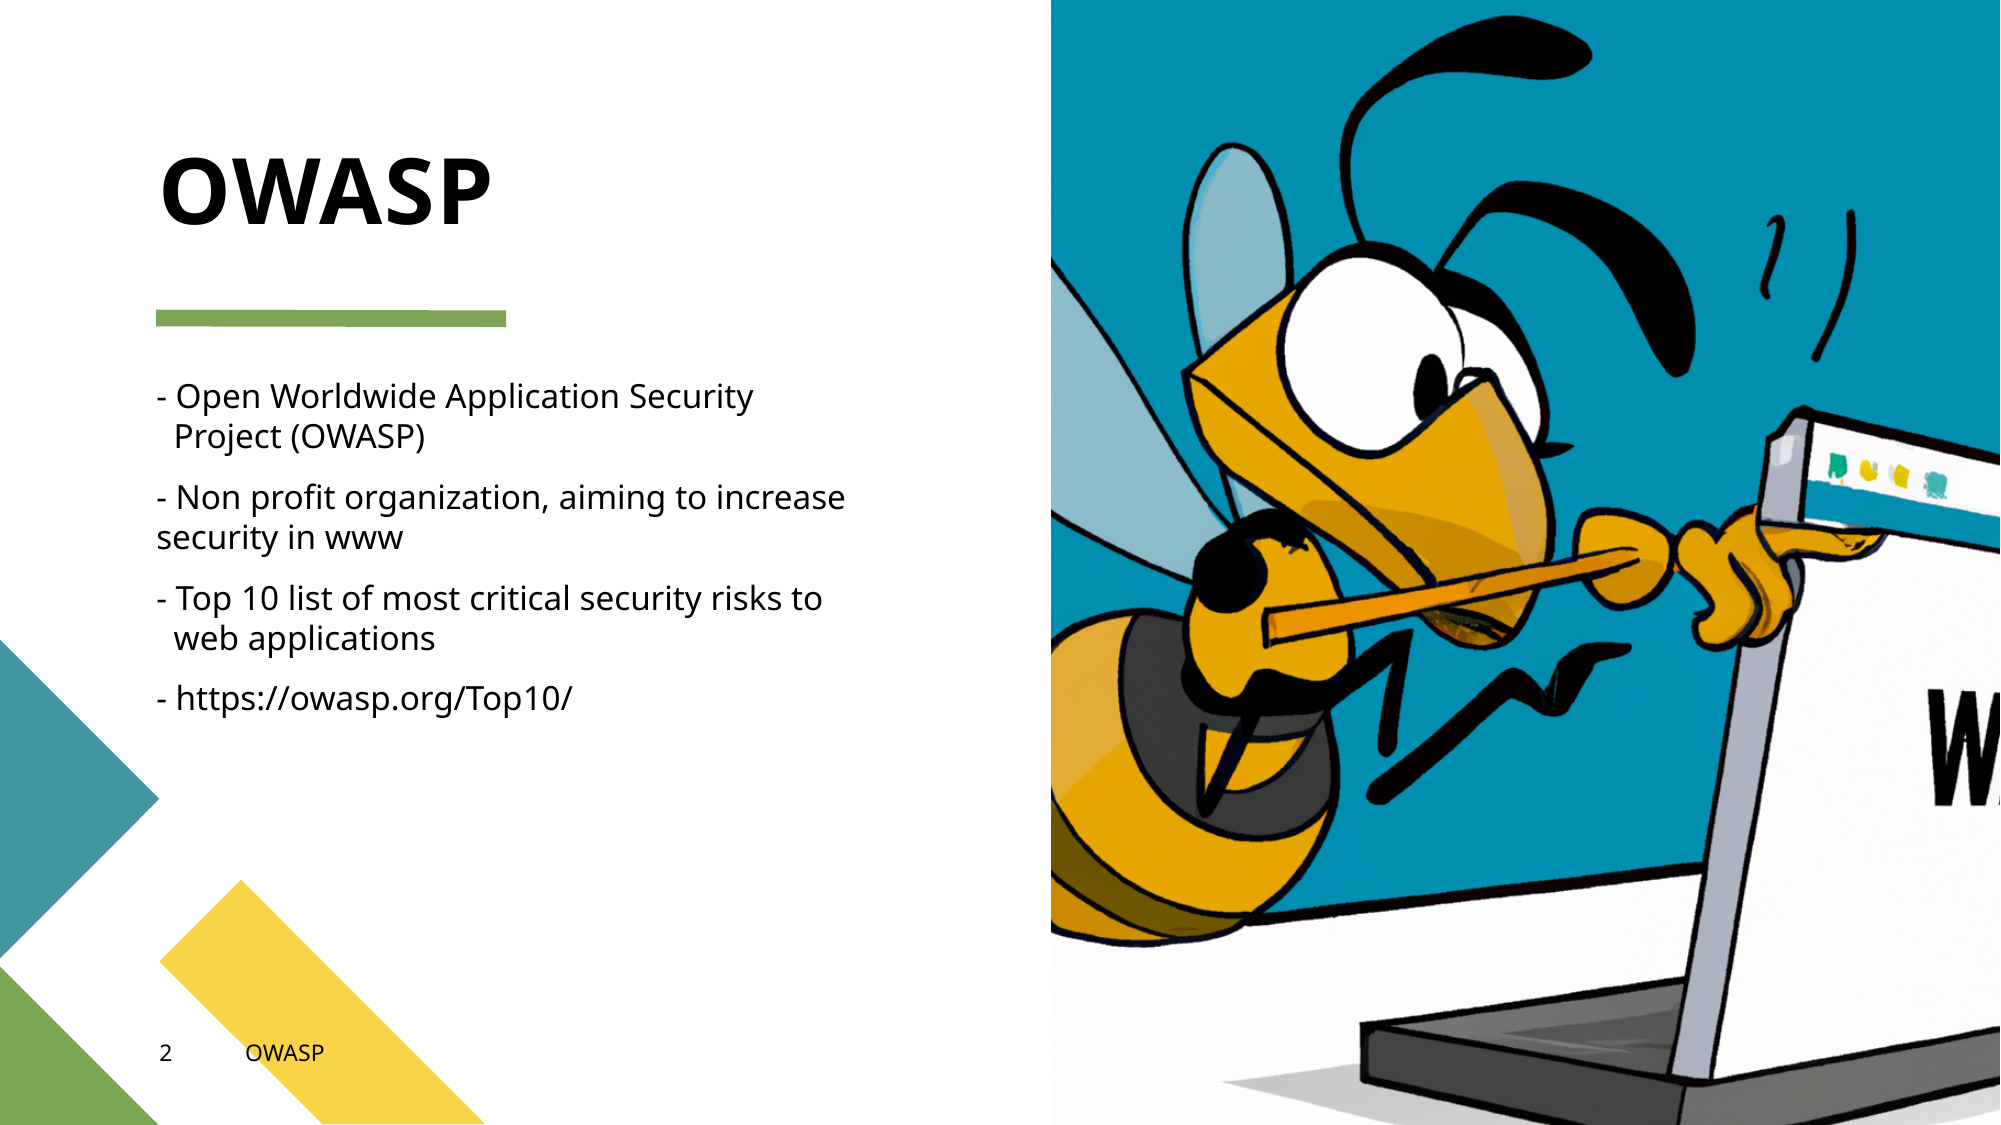

# OWASP
- Open Worldwide Application Security
 Project (OWASP)
- Non profit organization, aiming to increase security in www
- Top 10 list of most critical security risks to
 web applications
- https://owasp.org/Top10/
OWASP